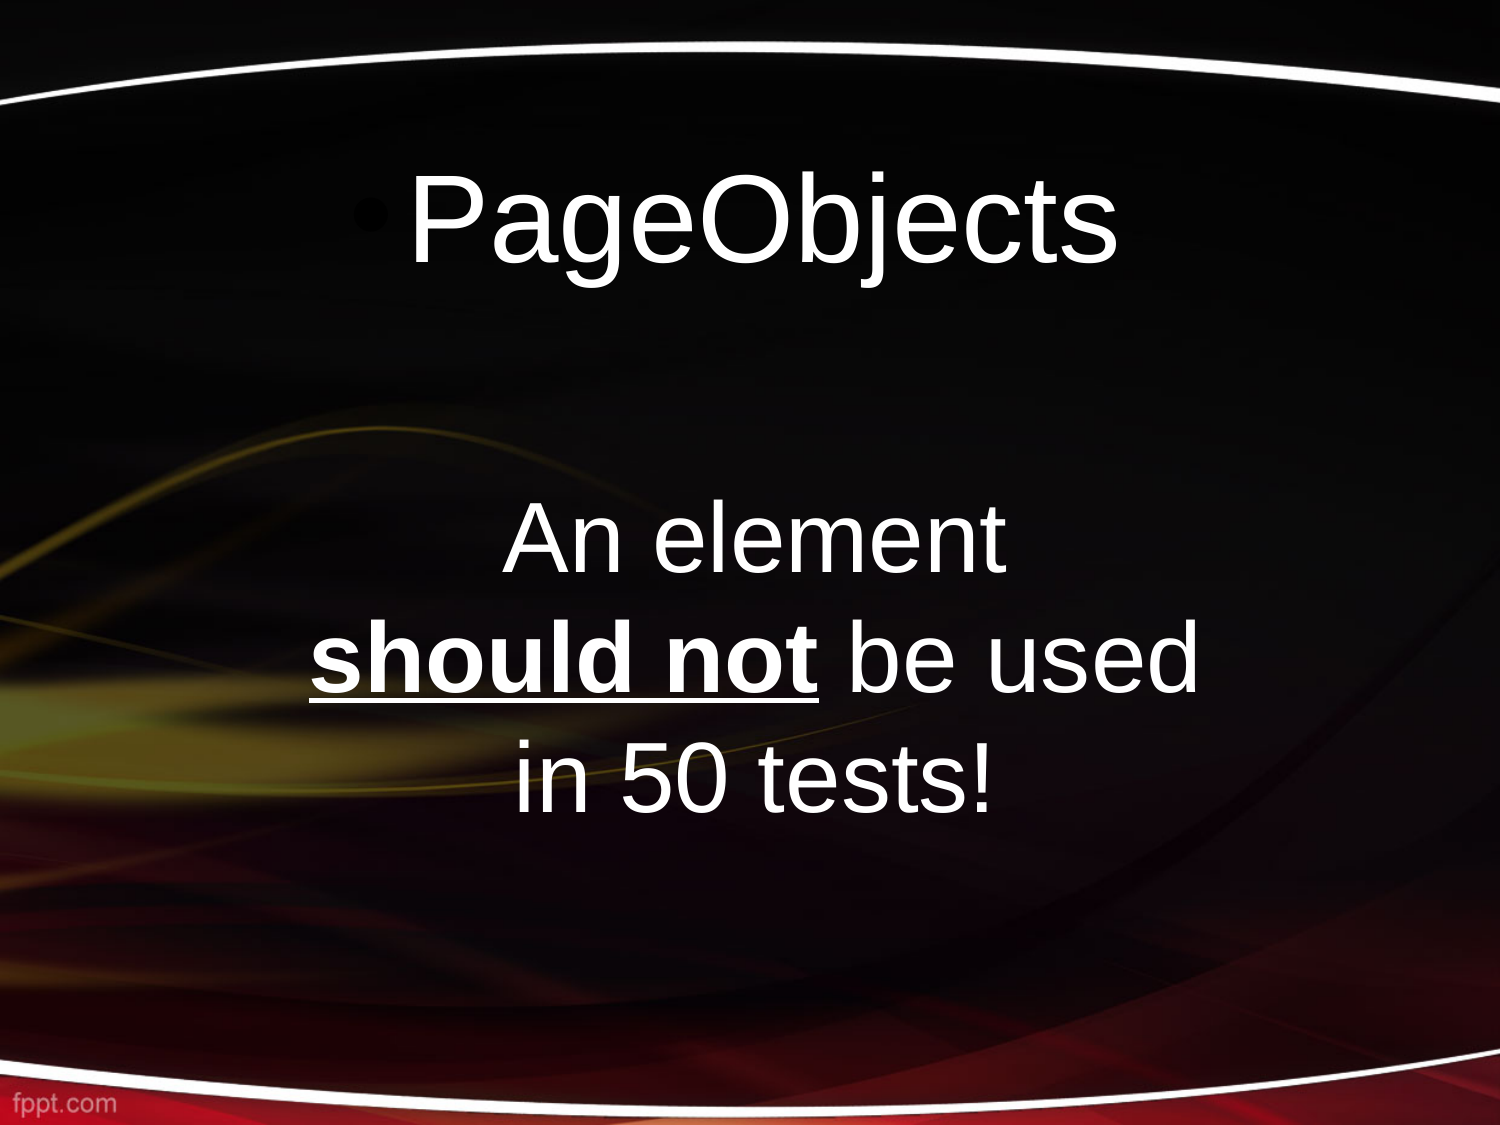

PageObjects
# An element should not be used in 50 tests!